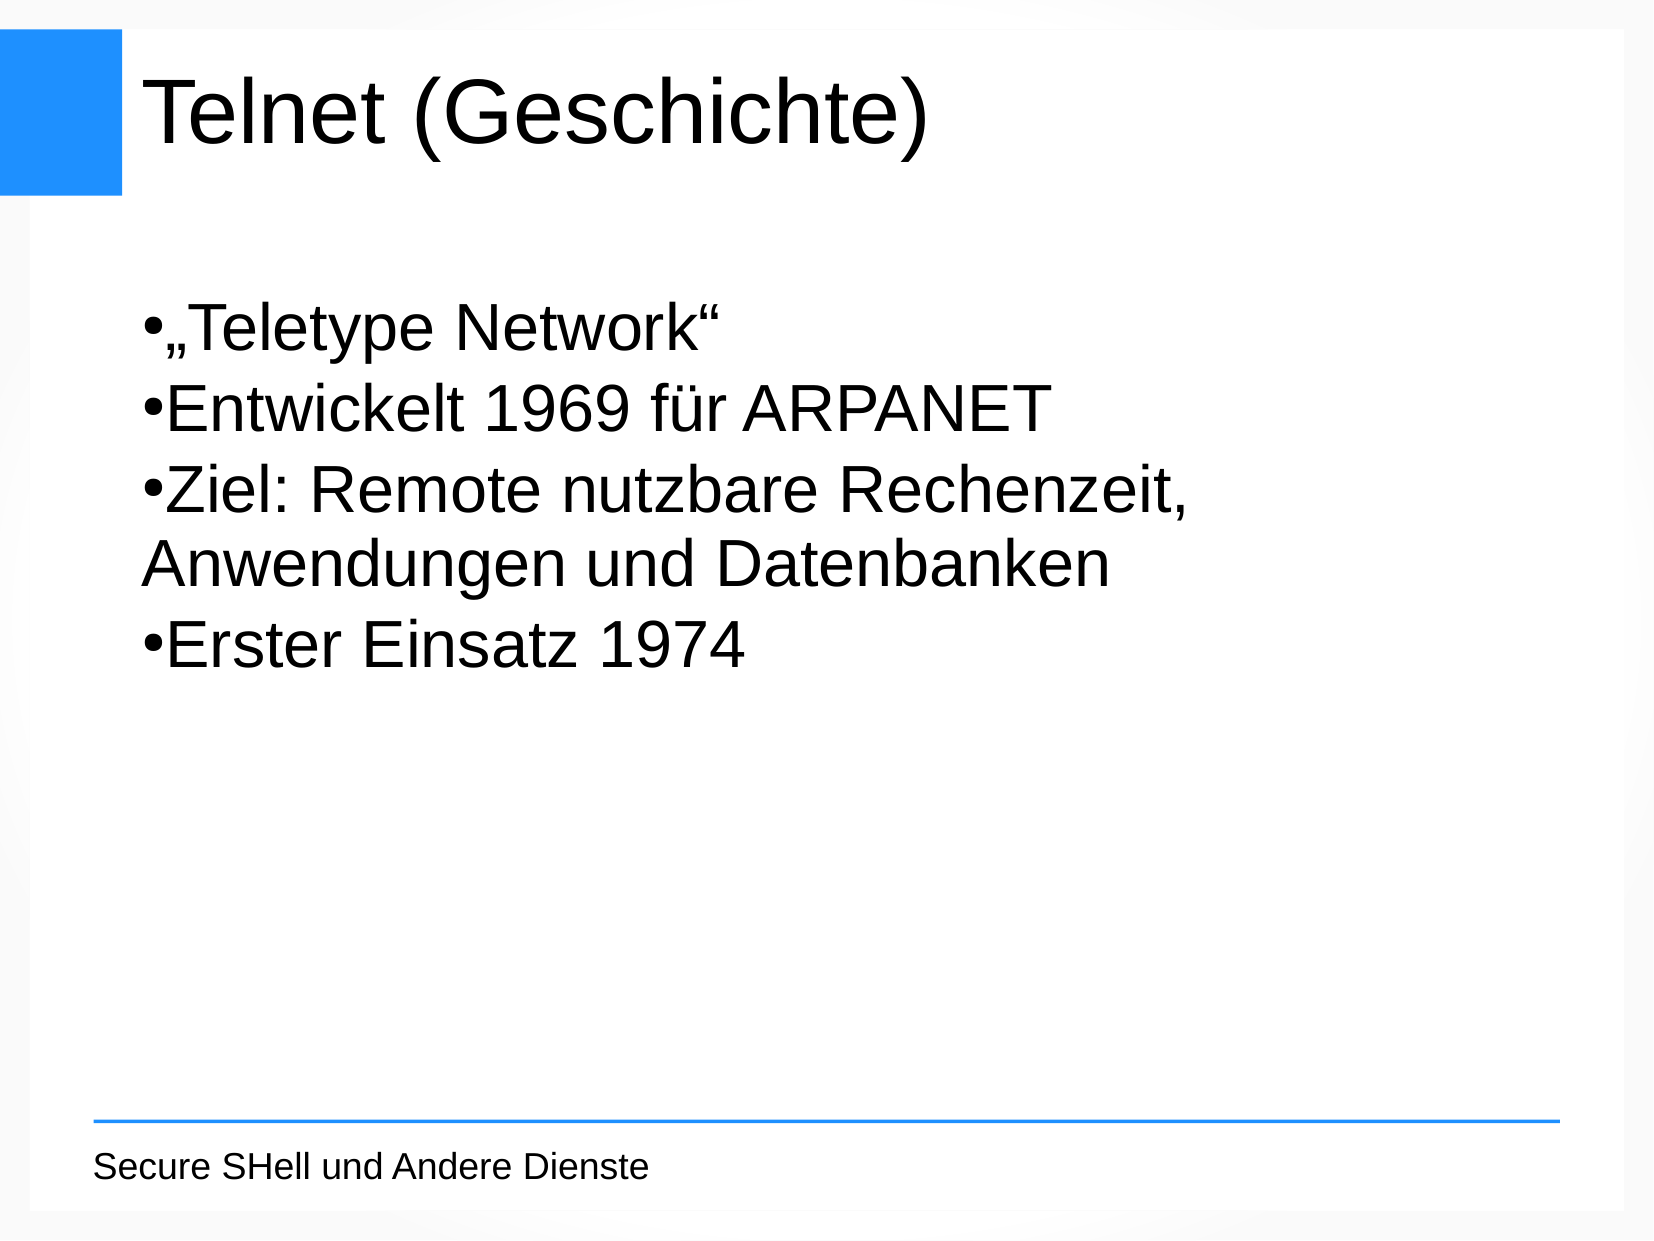

# Telnet (Geschichte)
„Teletype Network“
Entwickelt 1969 für ARPANET
Ziel: Remote nutzbare Rechenzeit, 	 Anwendungen und Datenbanken
Erster Einsatz 1974
Secure SHell und Andere Dienste